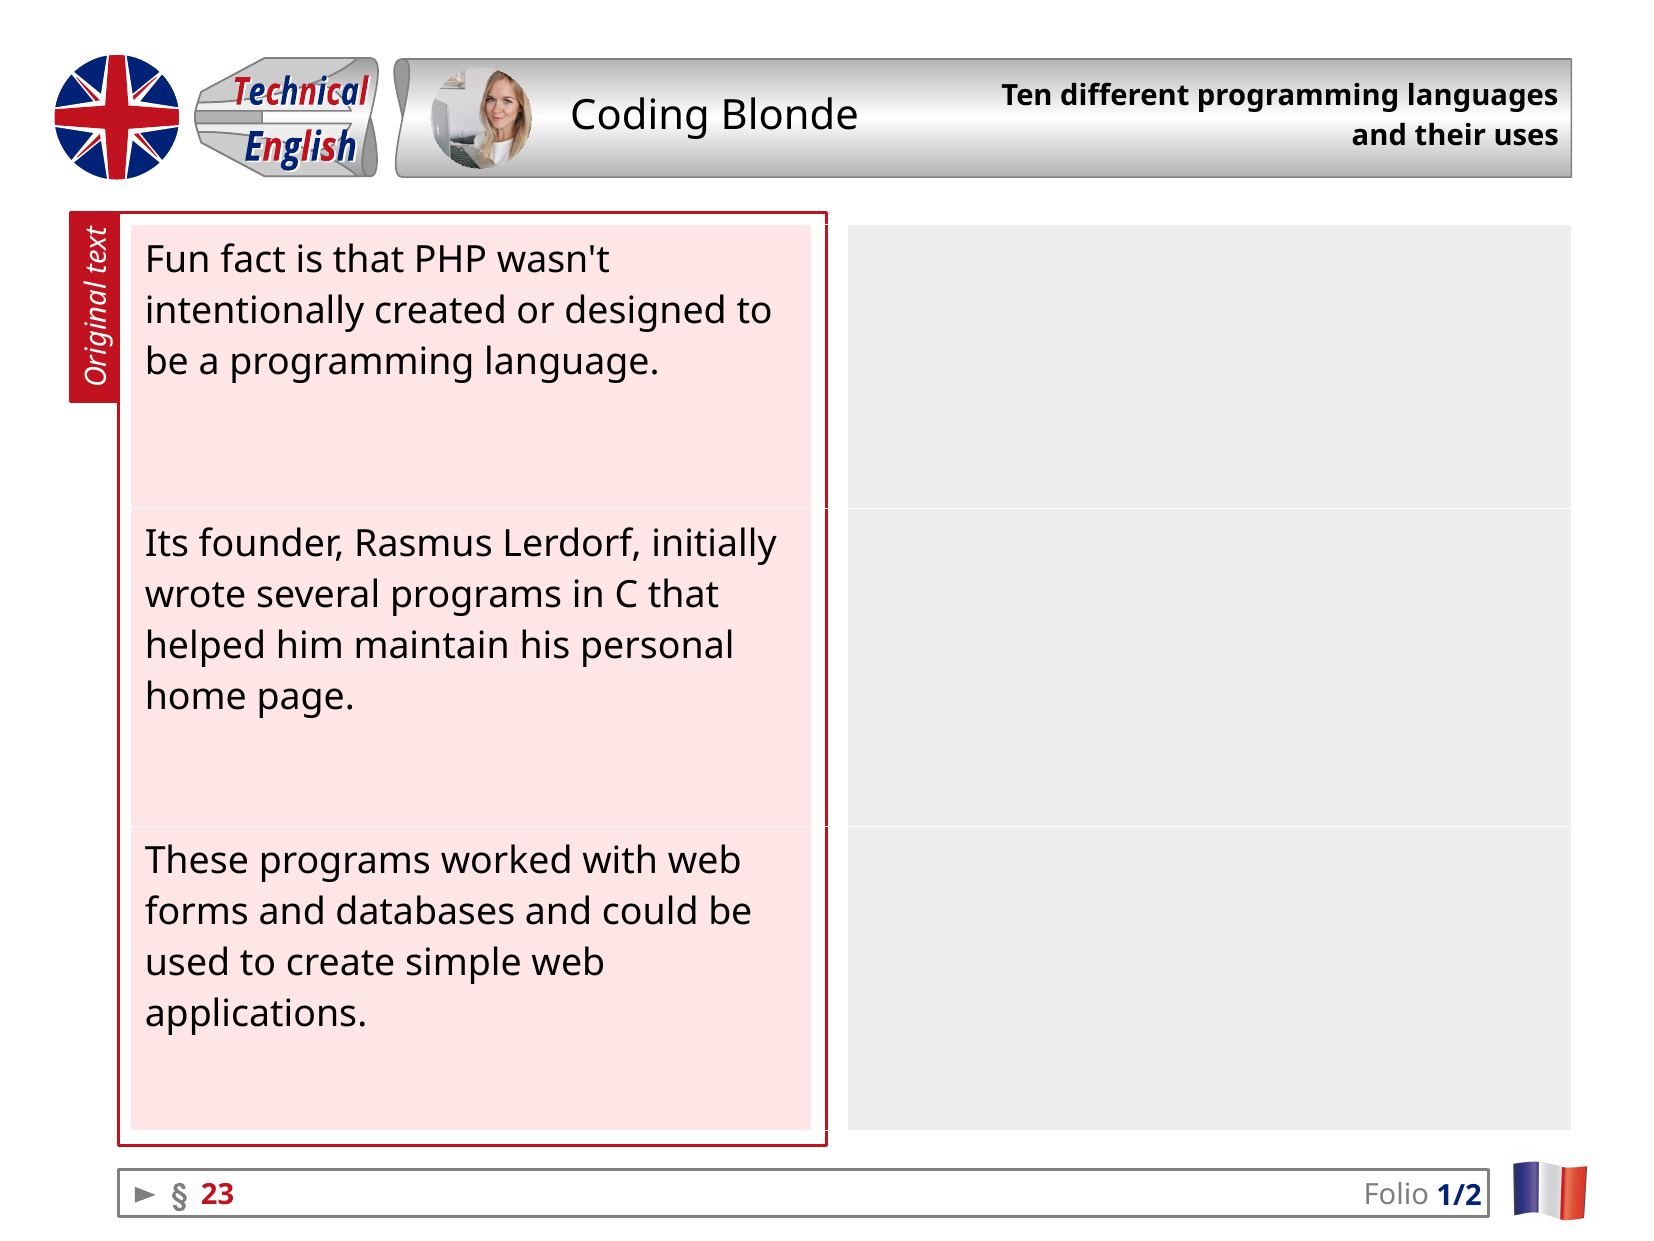

#
| Fun fact is that PHP wasn't intentionally created or designed to be a programming language. | | |
| --- | --- | --- |
| Its founder, Rasmus Lerdorf, initially wrote several programs in C that helped him maintain his personal home page. | | |
| These programs worked with web forms and databases and could be used to create simple web applications. | | |
23
1/2